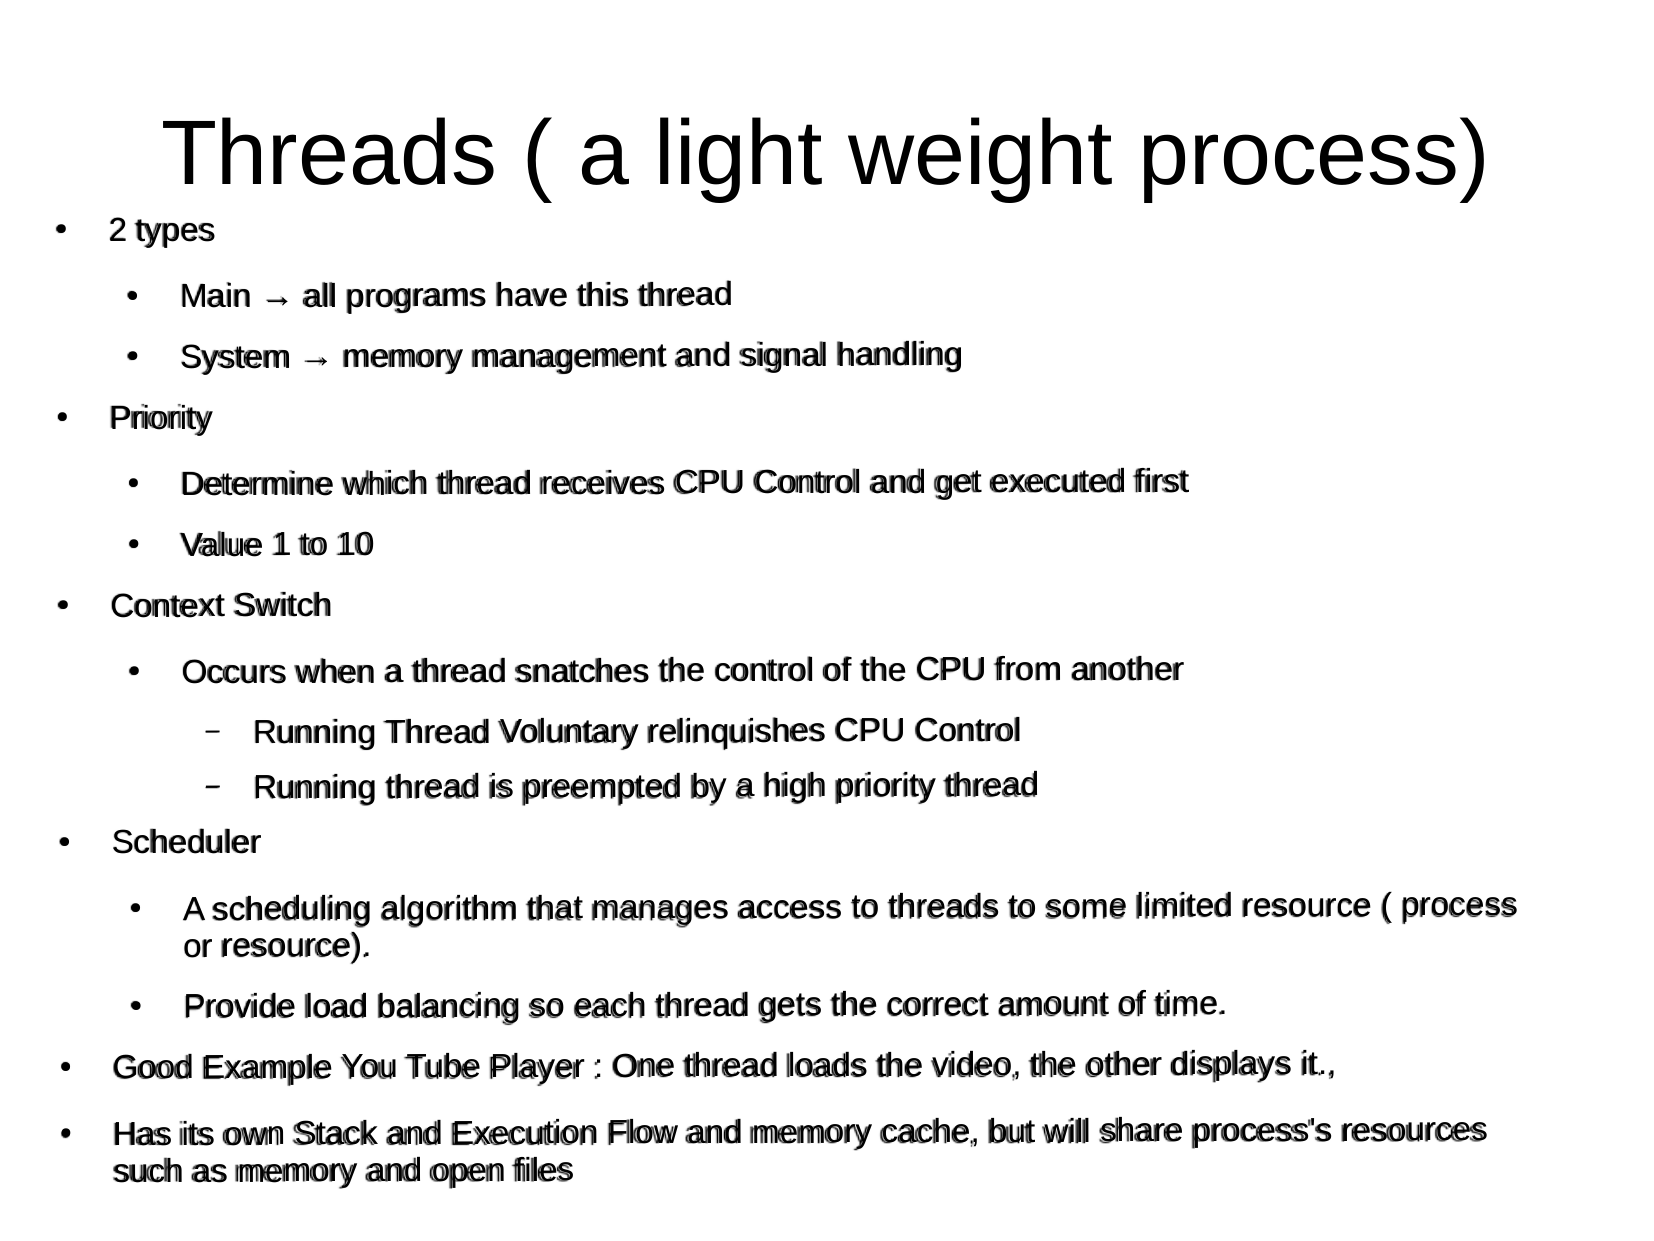

# Threads ( a light weight process)
2 types
Main → all programs have this thread
System → memory management and signal handling
Priority
Determine which thread receives CPU Control and get executed first
Value 1 to 10
Context Switch
Occurs when a thread snatches the control of the CPU from another
Running Thread Voluntary relinquishes CPU Control
Running thread is preempted by a high priority thread
Scheduler
A scheduling algorithm that manages access to threads to some limited resource ( process or resource).
Provide load balancing so each thread gets the correct amount of time.
Good Example You Tube Player : One thread loads the video, the other displays it.,
Has its own Stack and Execution Flow and memory cache, but will share process's resources such as memory and open files